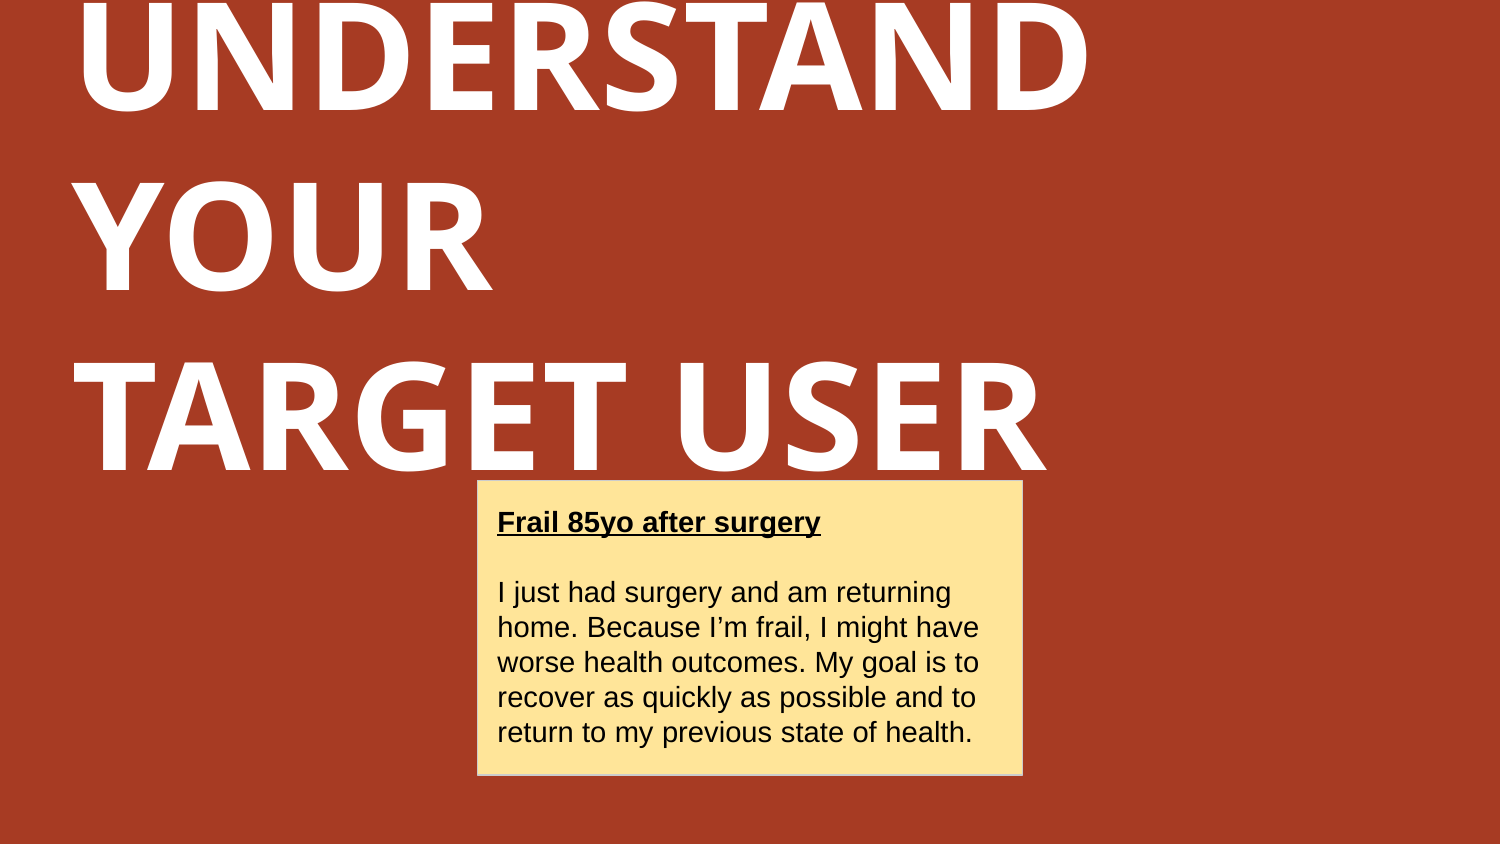

UNDERSTAND YOUR
TARGET USER
Frail 85yo after surgery
I just had surgery and am returning home. Because I’m frail, I might have worse health outcomes. My goal is to recover as quickly as possible and to return to my previous state of health.